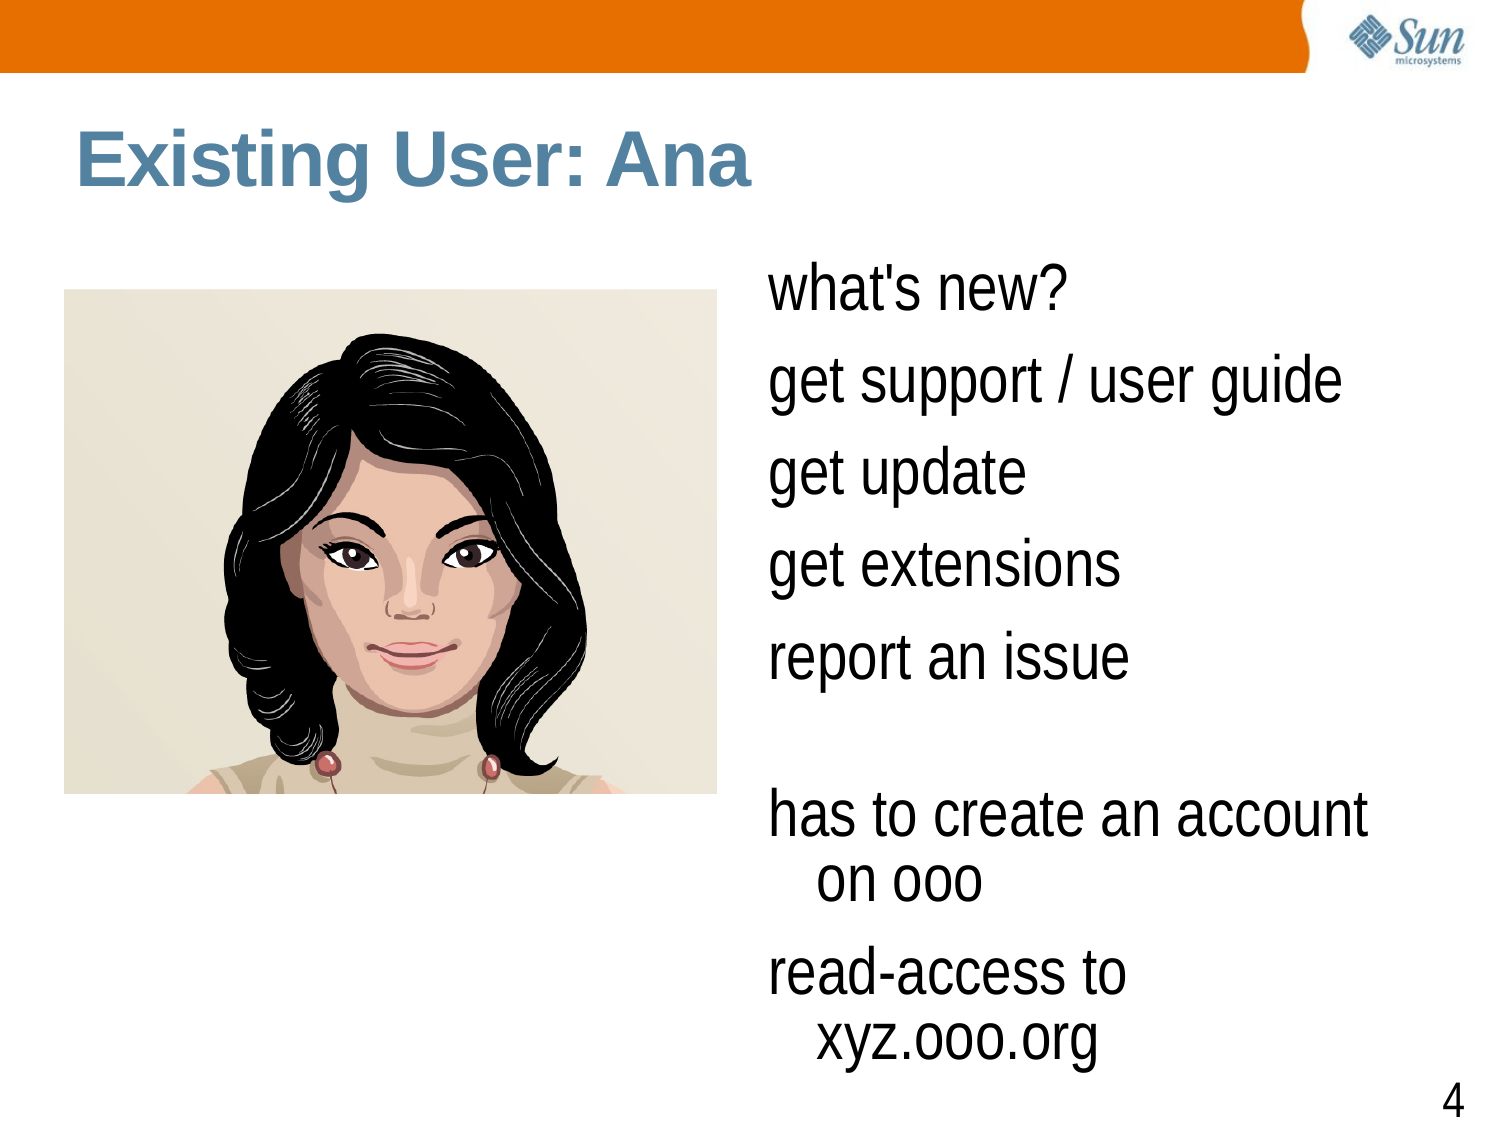

# Existing User: Ana
what's new?
get support / user guide
get update
get extensions
report an issue
has to create an account on ooo
read-access to xyz.ooo.org